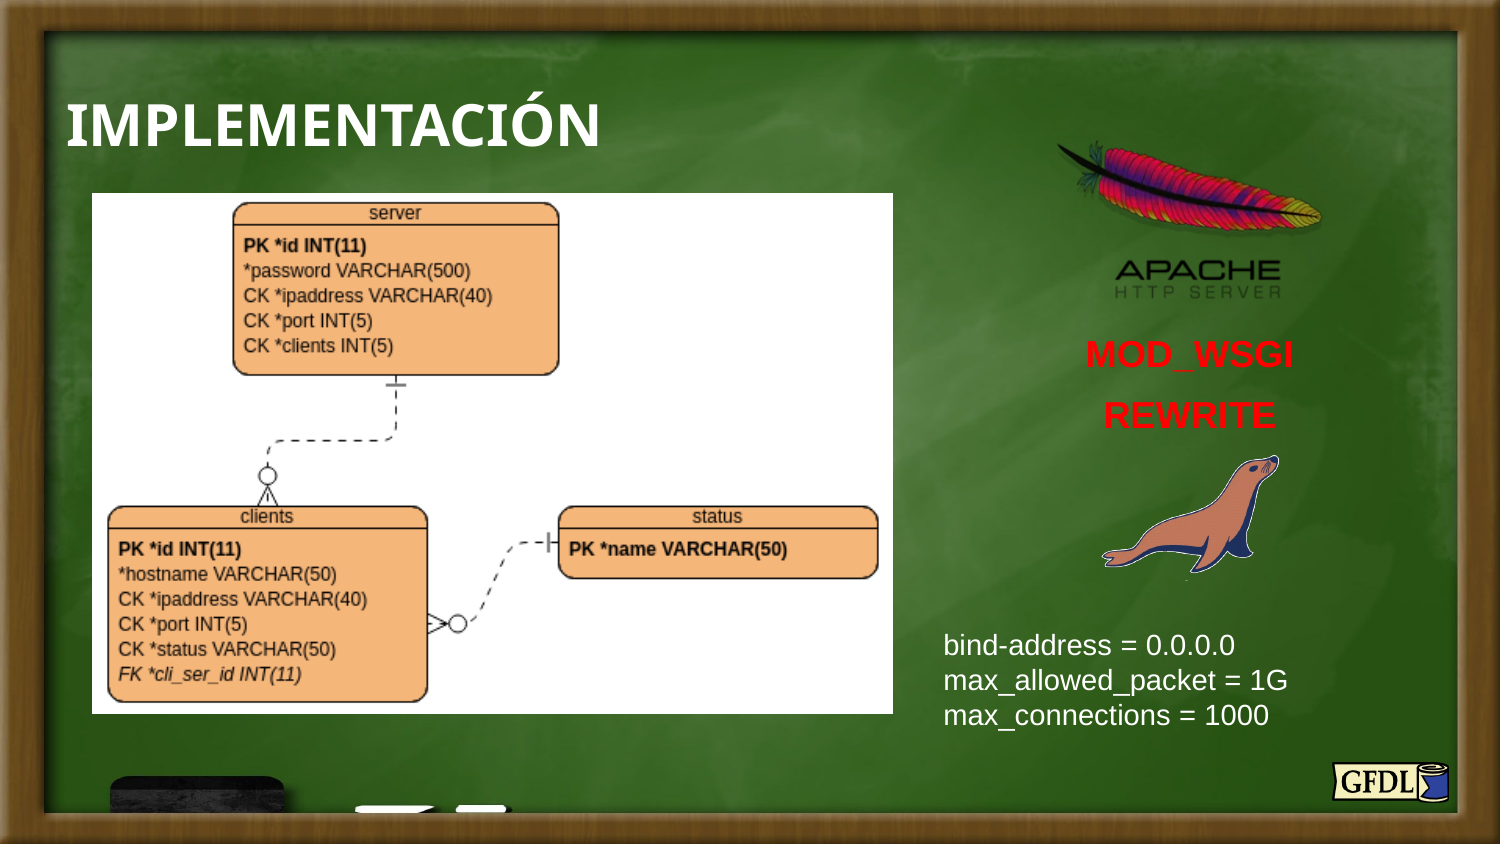

# IMPLEMENTACIÓN
MOD_WSGI
REWRITE
bind-address = 0.0.0.0
max_allowed_packet = 1G
max_connections = 1000